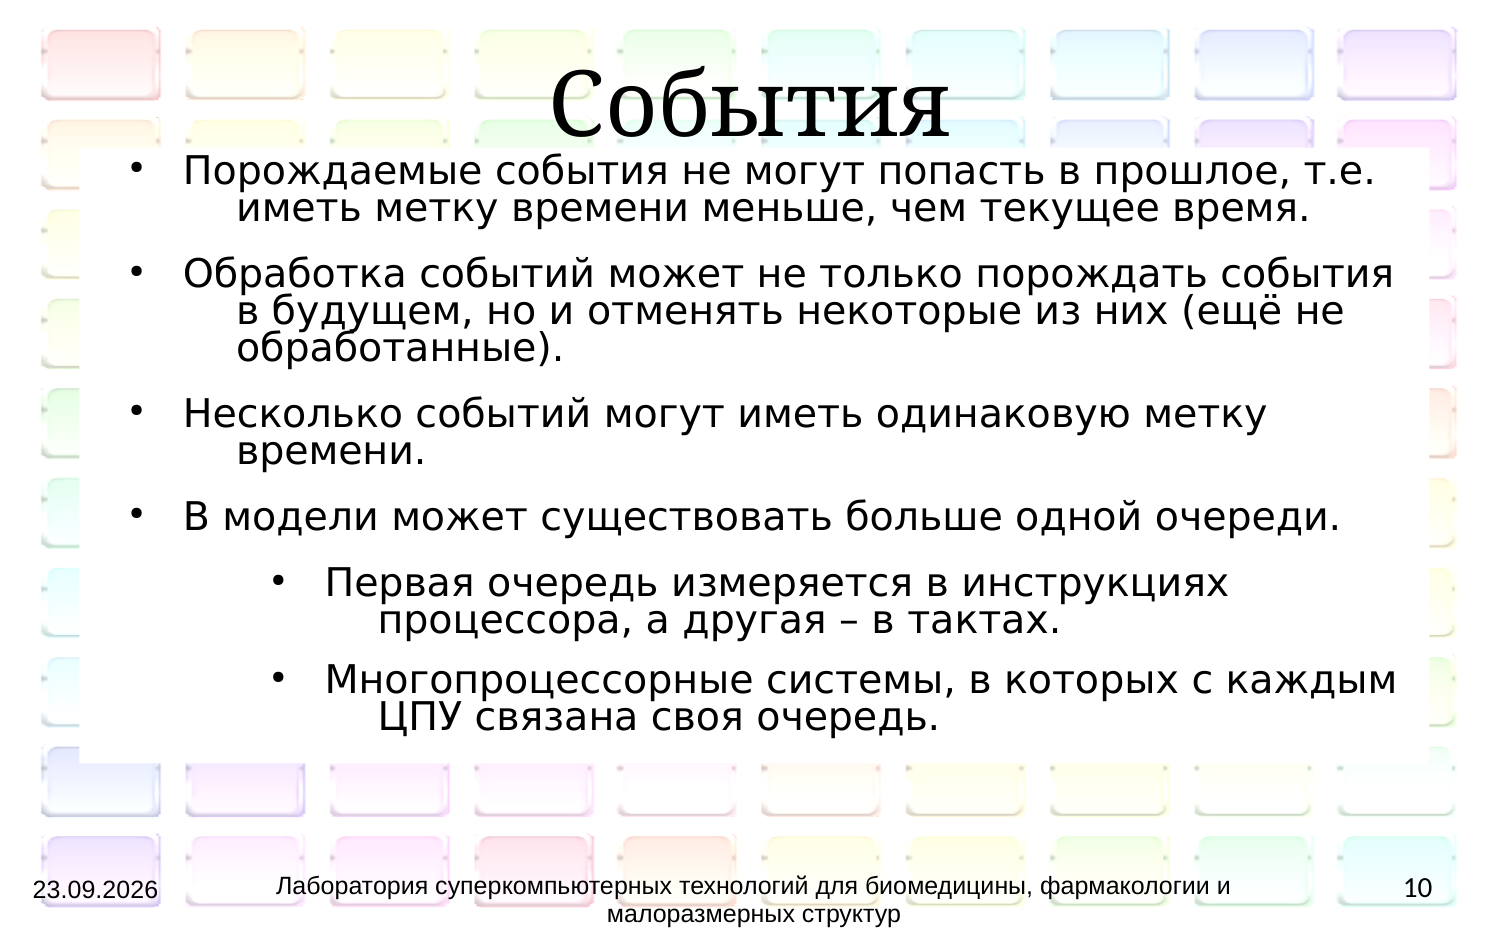

# События
Порождаемые события не могут попасть в прошлое, т.е. иметь метку времени меньше, чем текущее время.
Обработка событий может не только порождать события в будущем, но и отменять некоторые из них (ещё не обработанные).
Несколько событий могут иметь одинаковую метку времени.
В модели может существовать больше одной очереди.
Первая очередь измеряется в инструкциях процессора, а другая – в тактах.
Многопроцессорные системы, в которых с каждым ЦПУ связана своя очередь.
Лаборатория суперкомпьютерных технологий для биомедицины, фармакологии и малоразмерных структур
9